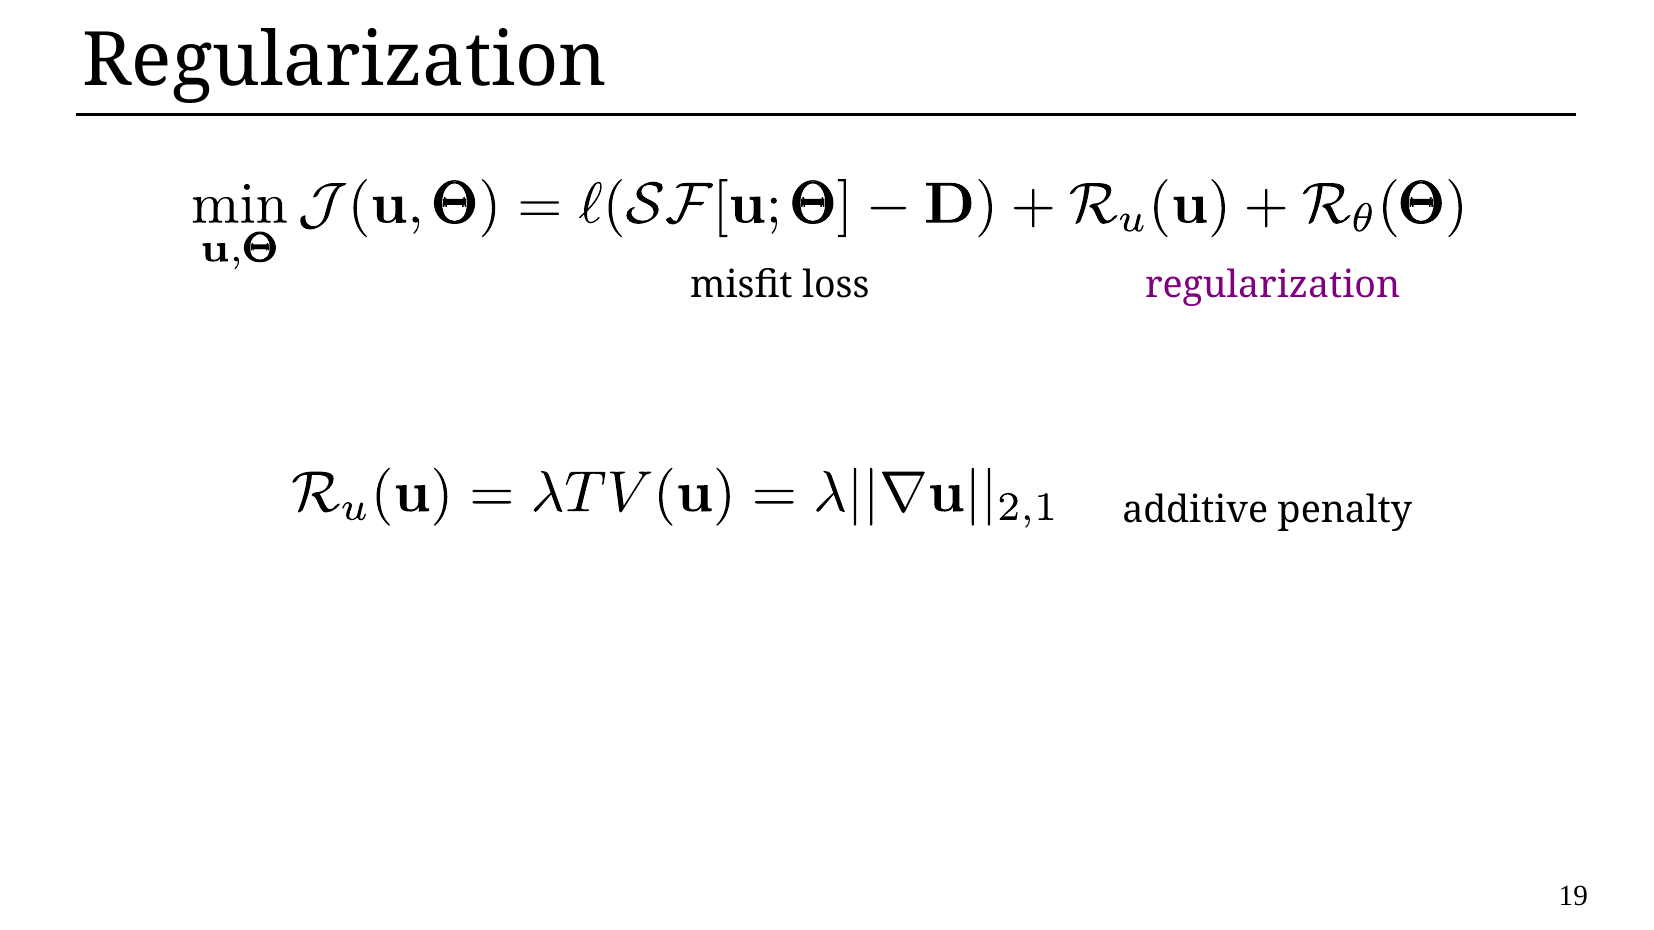

# Regularization
misfit loss
regularization
additive penalty